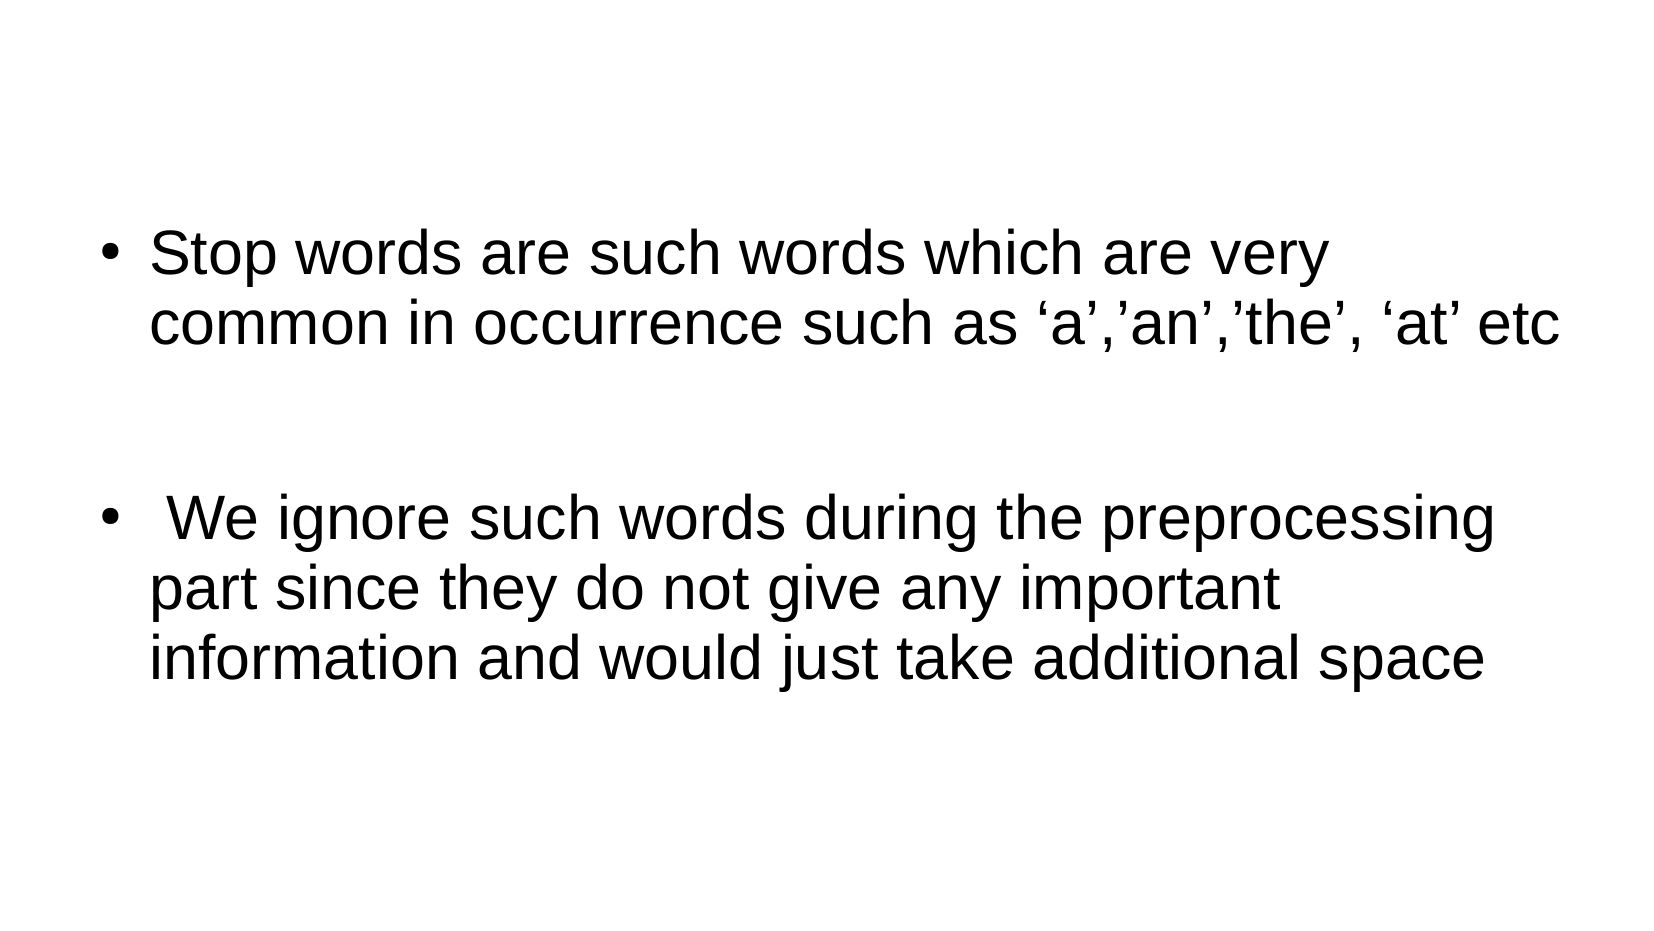

# Stop words are such words which are very common in occurrence such as ‘a’,’an’,’the’, ‘at’ etc
 We ignore such words during the preprocessing part since they do not give any important information and would just take additional space